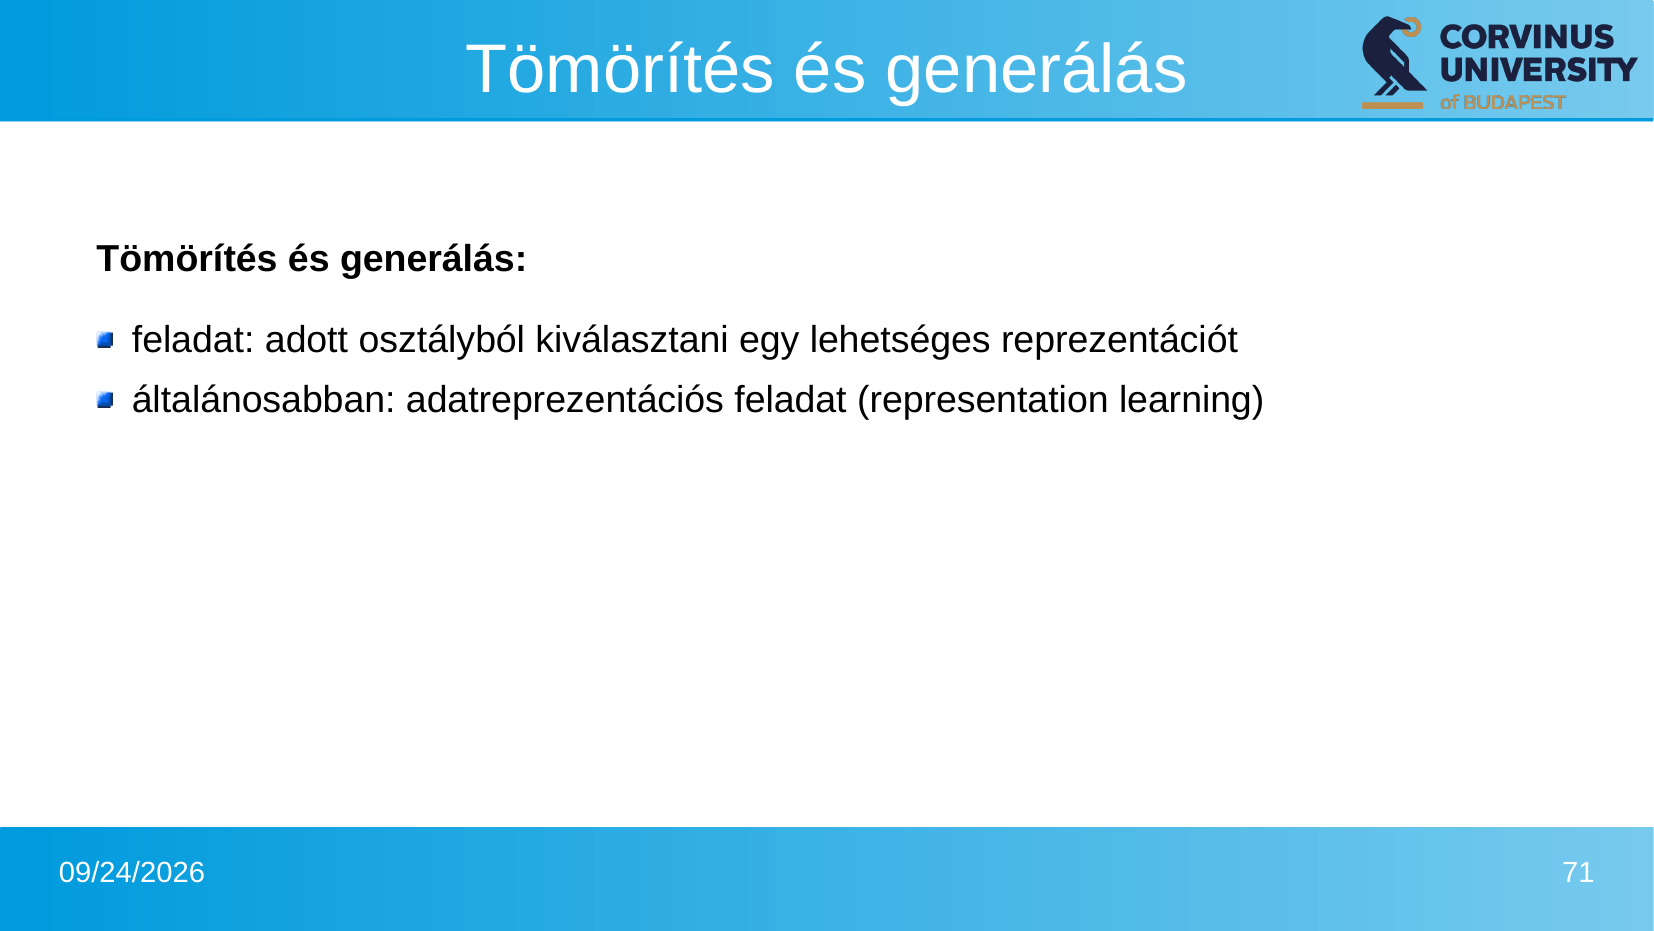

# Tömörítés és generálás
Tömörítés és generálás:
feladat: adott osztályból kiválasztani egy lehetséges reprezentációt
általánosabban: adatreprezentációs feladat (representation learning)
71